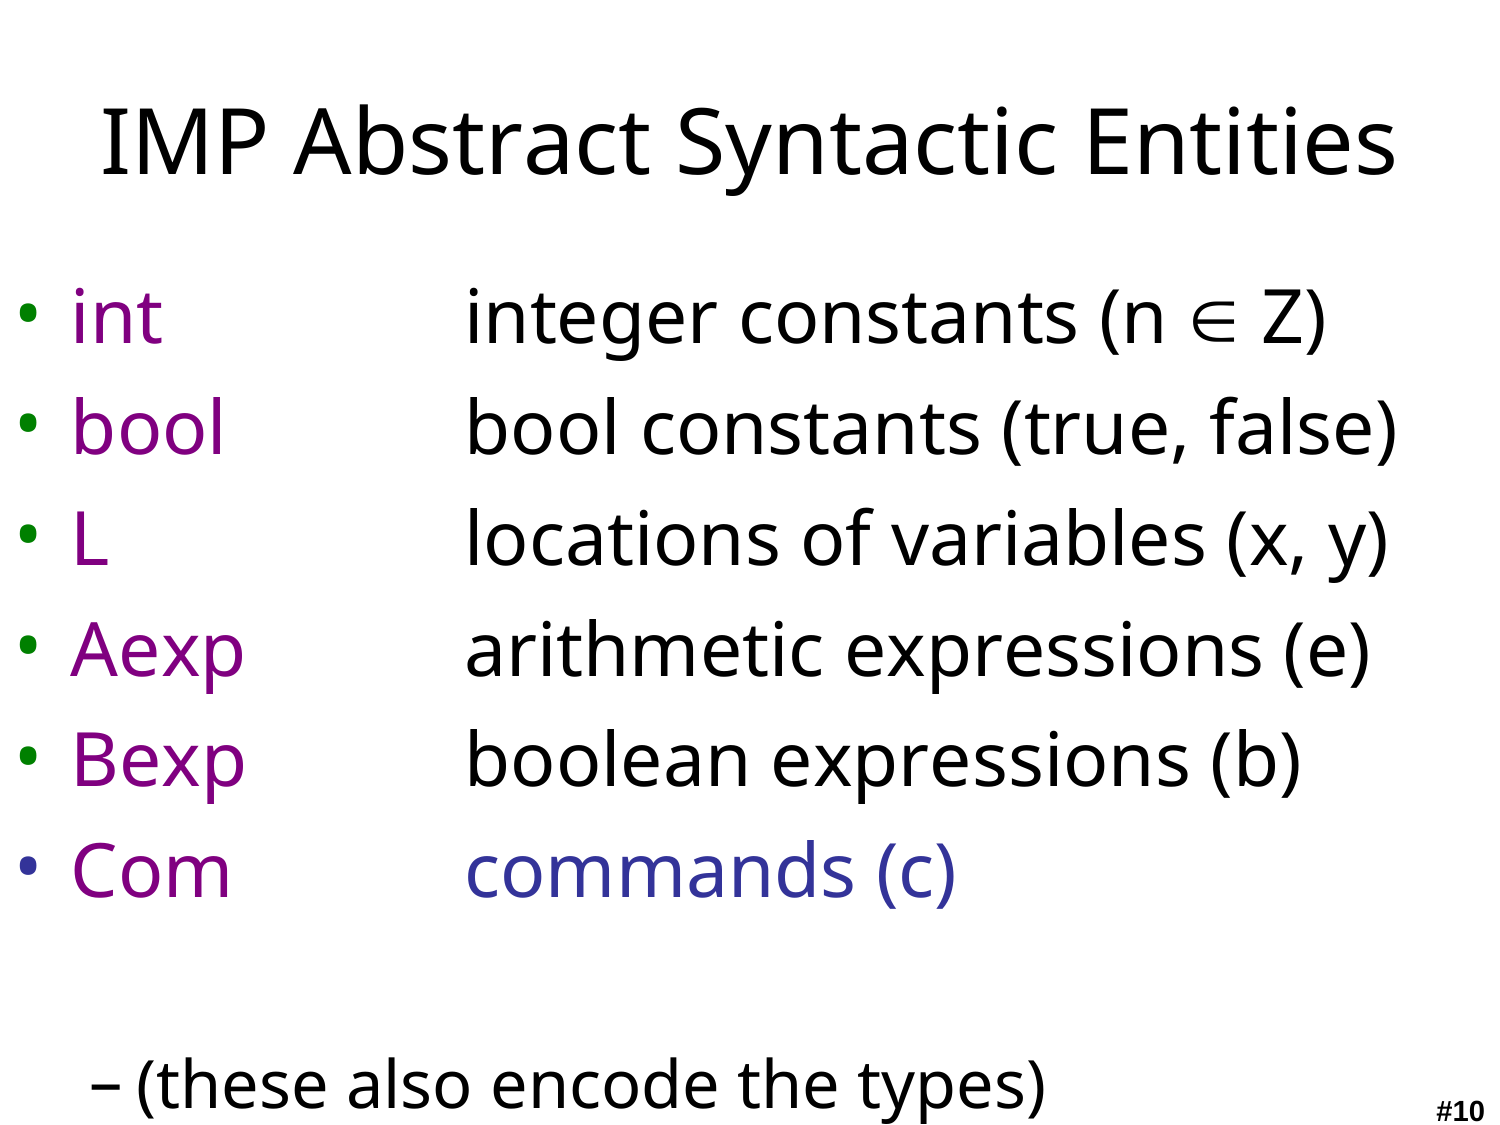

# IMP Abstract Syntactic Entities
int 	integer constants (n  Z)
bool 	bool constants (true, false)
L 	locations of variables (x, y)
Aexp 		arithmetic expressions (e)
Bexp 	boolean expressions (b)
Com 	commands (c)
(these also encode the types)
10